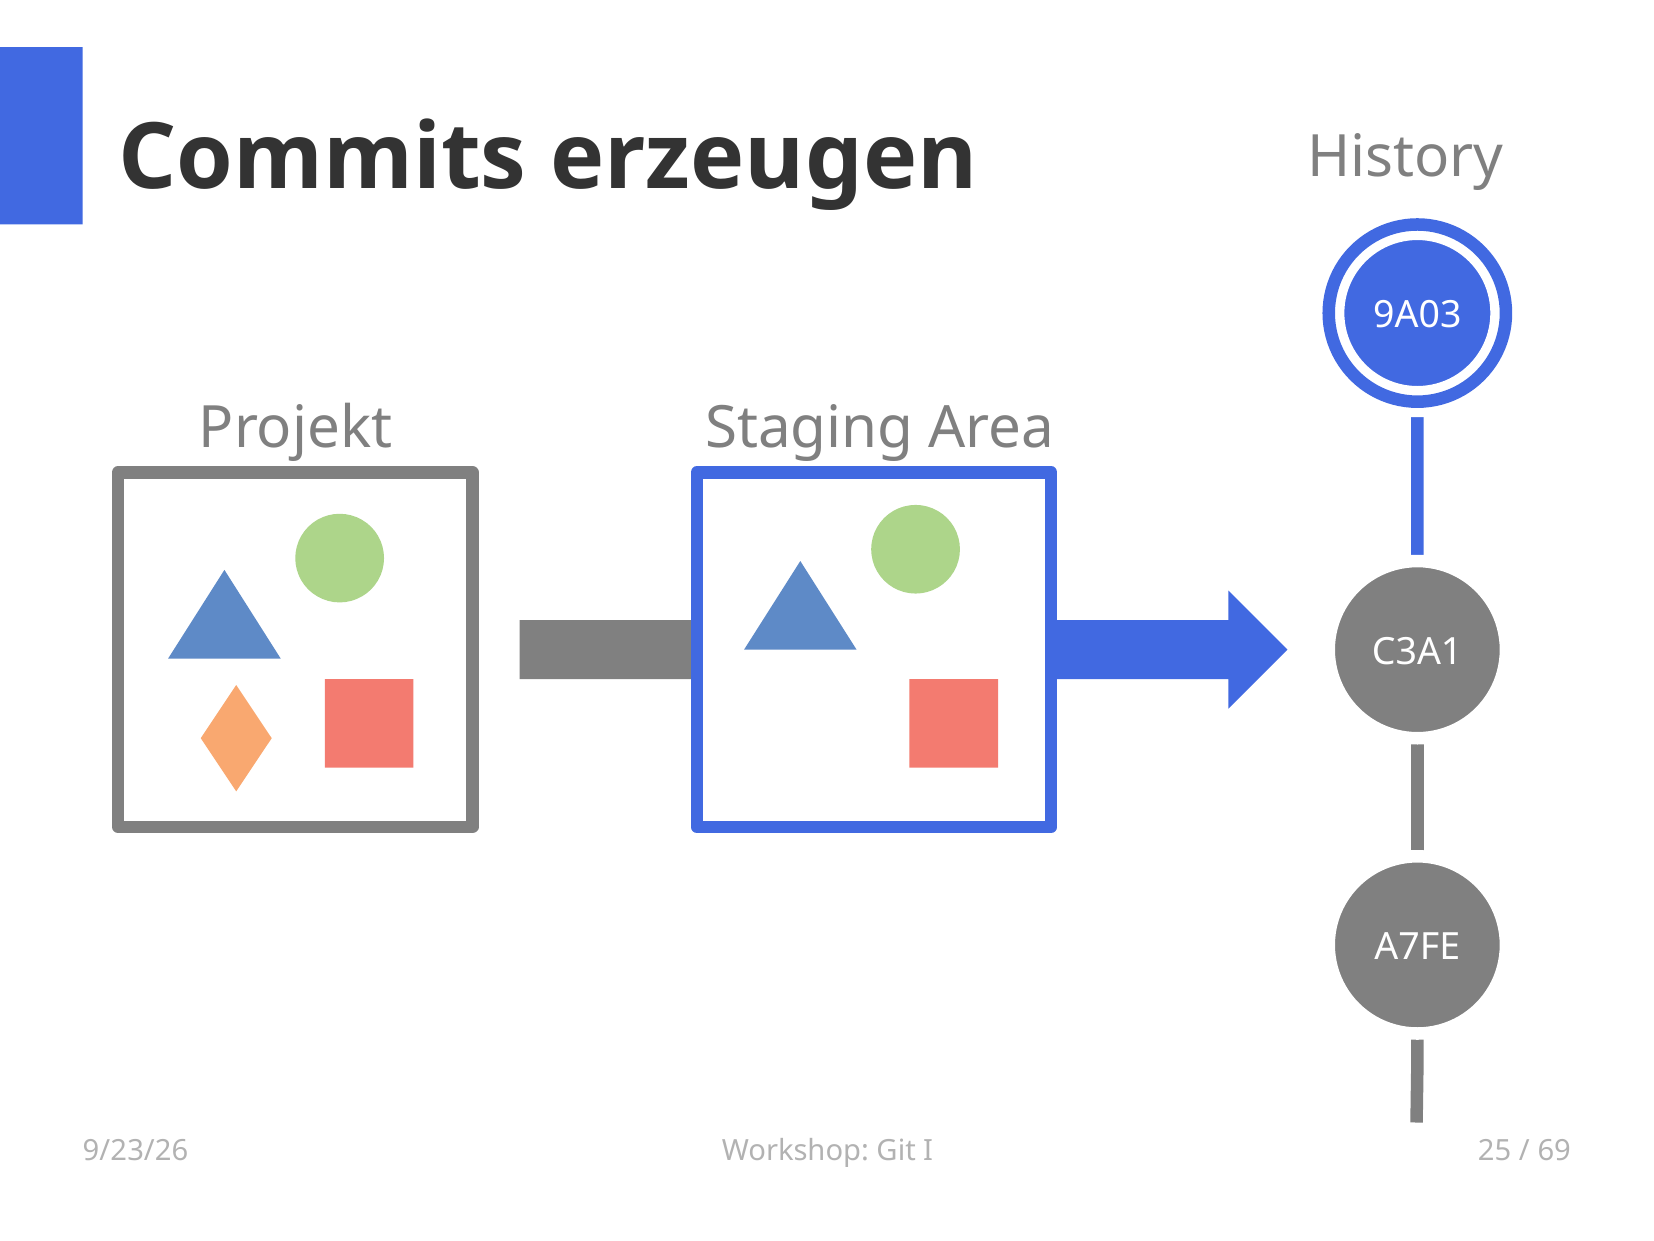

# Commits erzeugen
History
9A03
Projekt
Staging Area
C3A1
A7FE